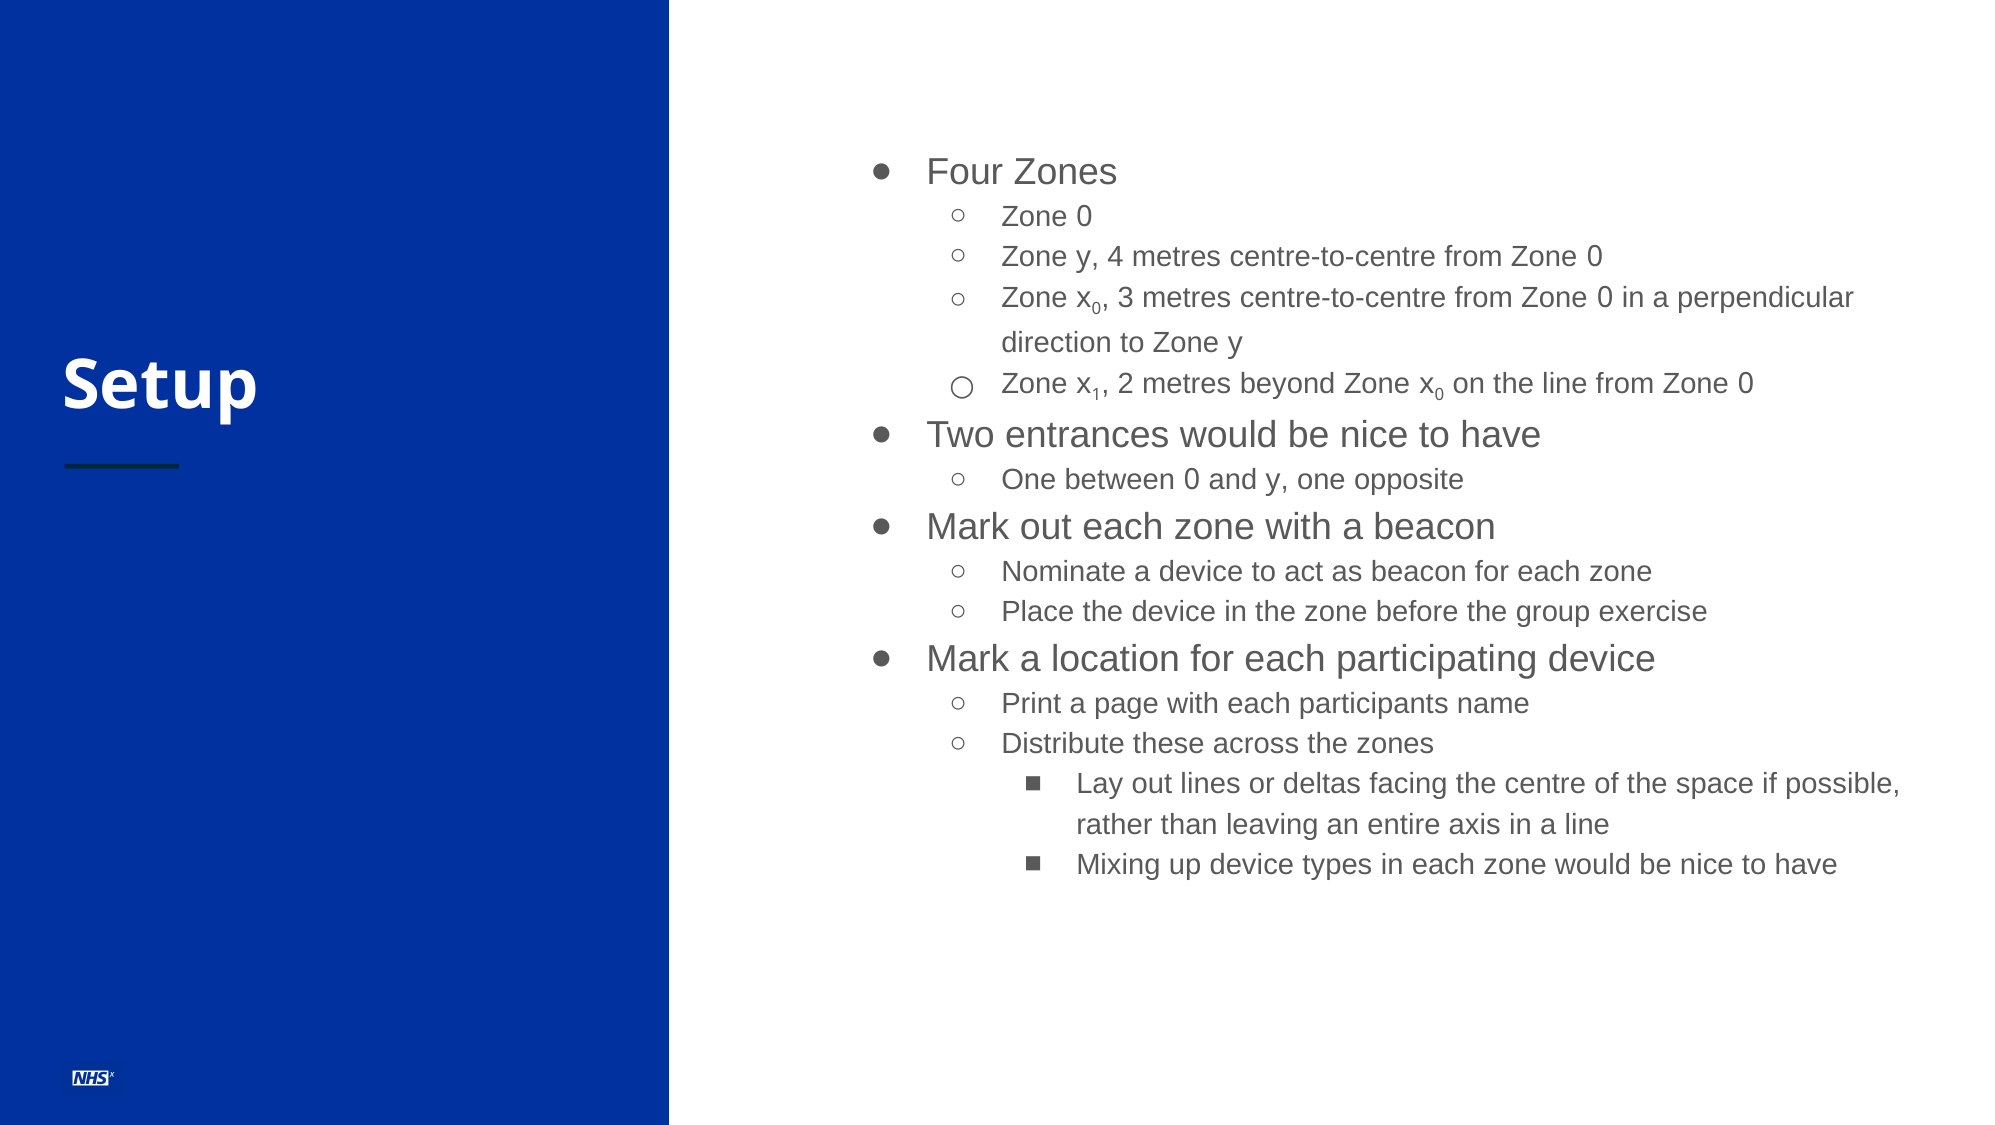

# Setup
Four Zones
Zone 0
Zone y, 4 metres centre-to-centre from Zone 0
Zone x0, 3 metres centre-to-centre from Zone 0 in a perpendicular direction to Zone y
Zone x1, 2 metres beyond Zone x0 on the line from Zone 0
Two entrances would be nice to have
One between 0 and y, one opposite
Mark out each zone with a beacon
Nominate a device to act as beacon for each zone
Place the device in the zone before the group exercise
Mark a location for each participating device
Print a page with each participants name
Distribute these across the zones
Lay out lines or deltas facing the centre of the space if possible, rather than leaving an entire axis in a line
Mixing up device types in each zone would be nice to have